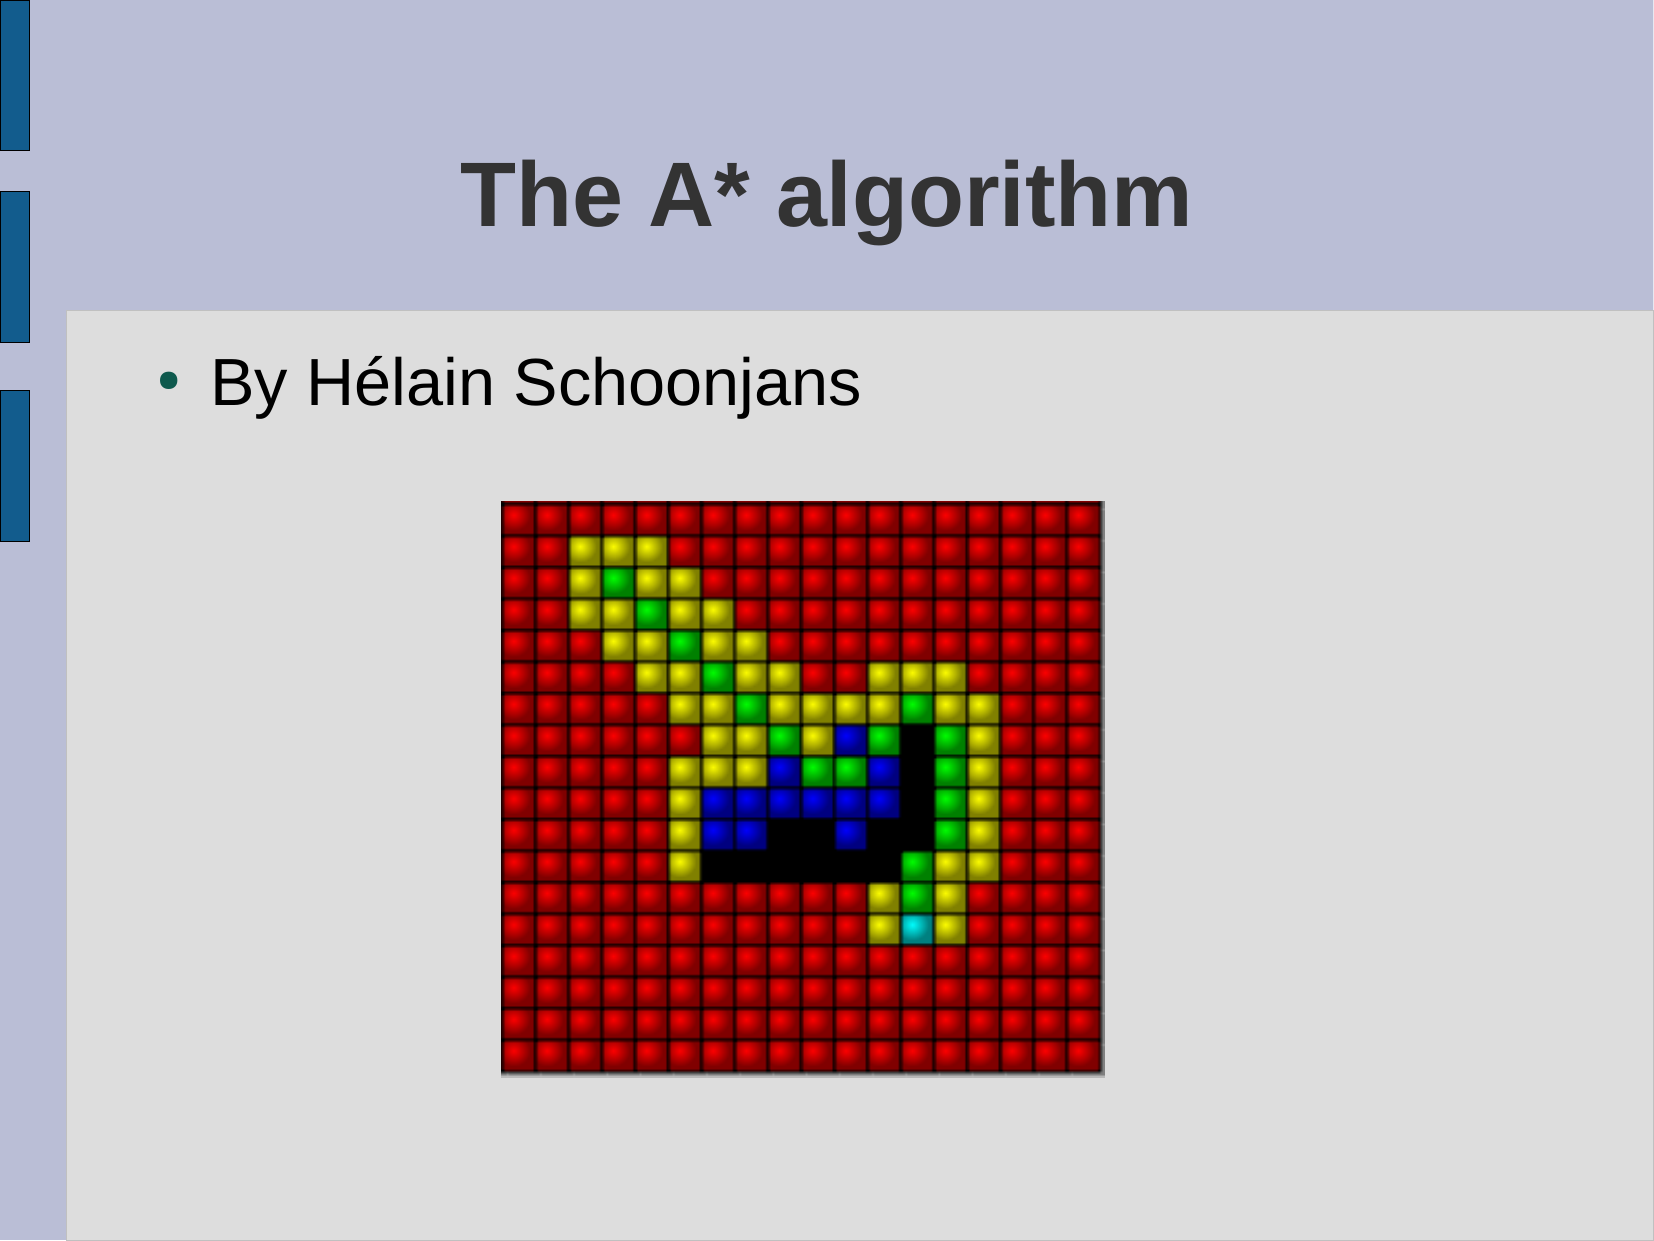

# The A* algorithm
By Hélain Schoonjans